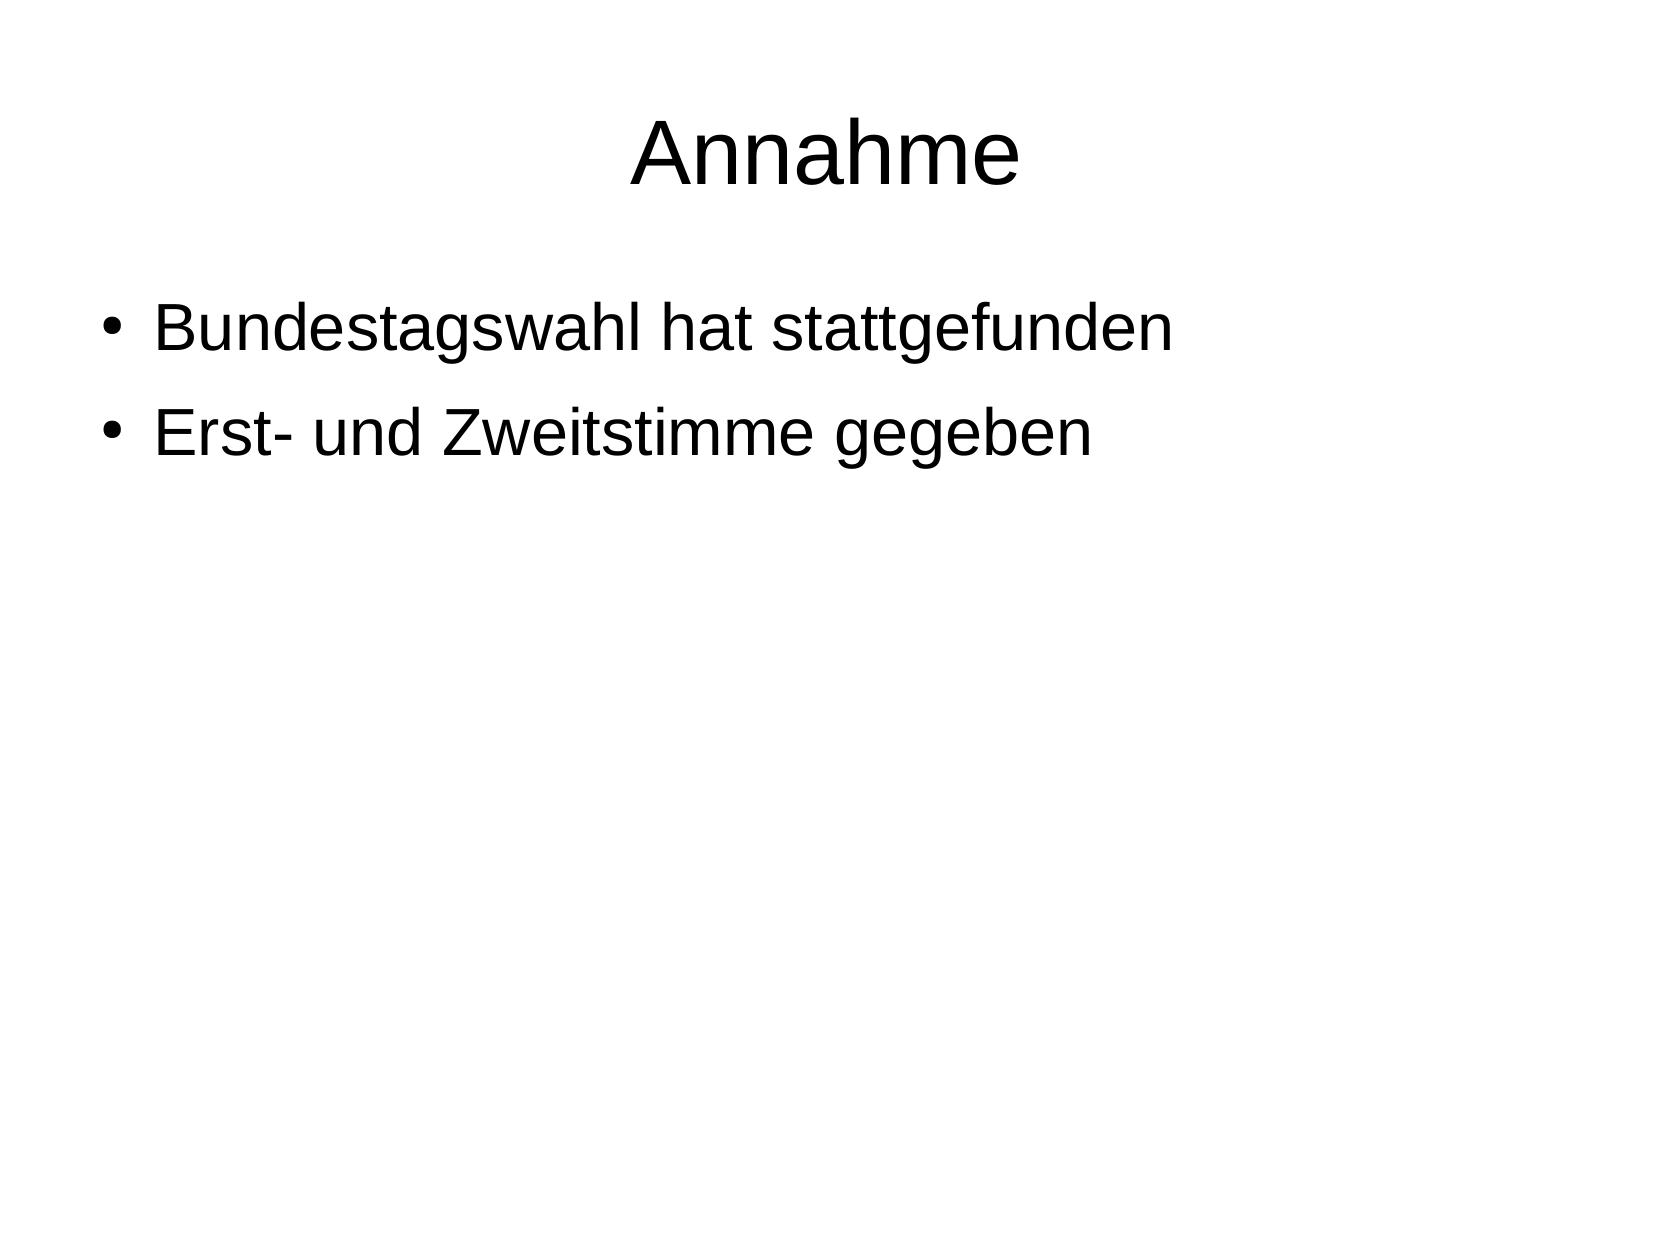

# Annahme
Bundestagswahl hat stattgefunden
Erst- und Zweitstimme gegeben